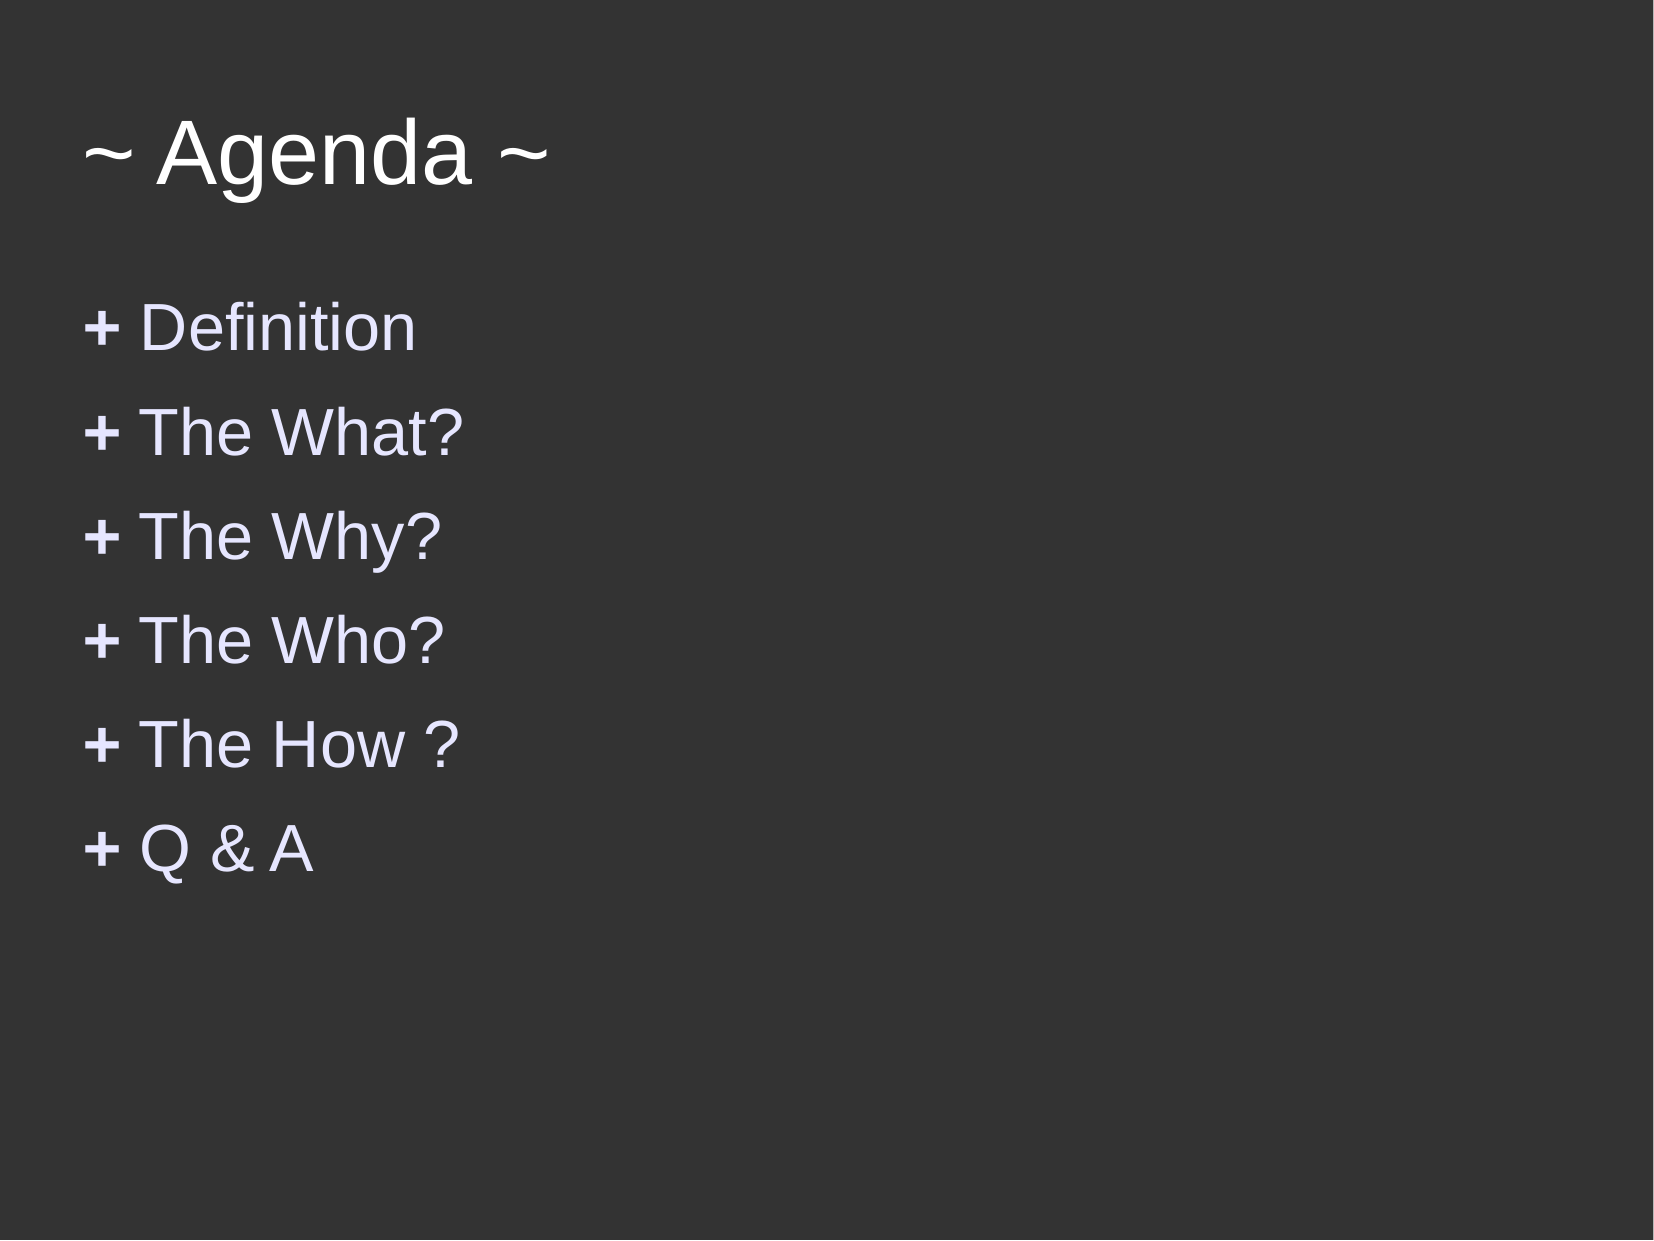

# ~ Agenda ~
+ Definition
+ The What?
+ The Why?
+ The Who?
+ The How ?
+ Q & A